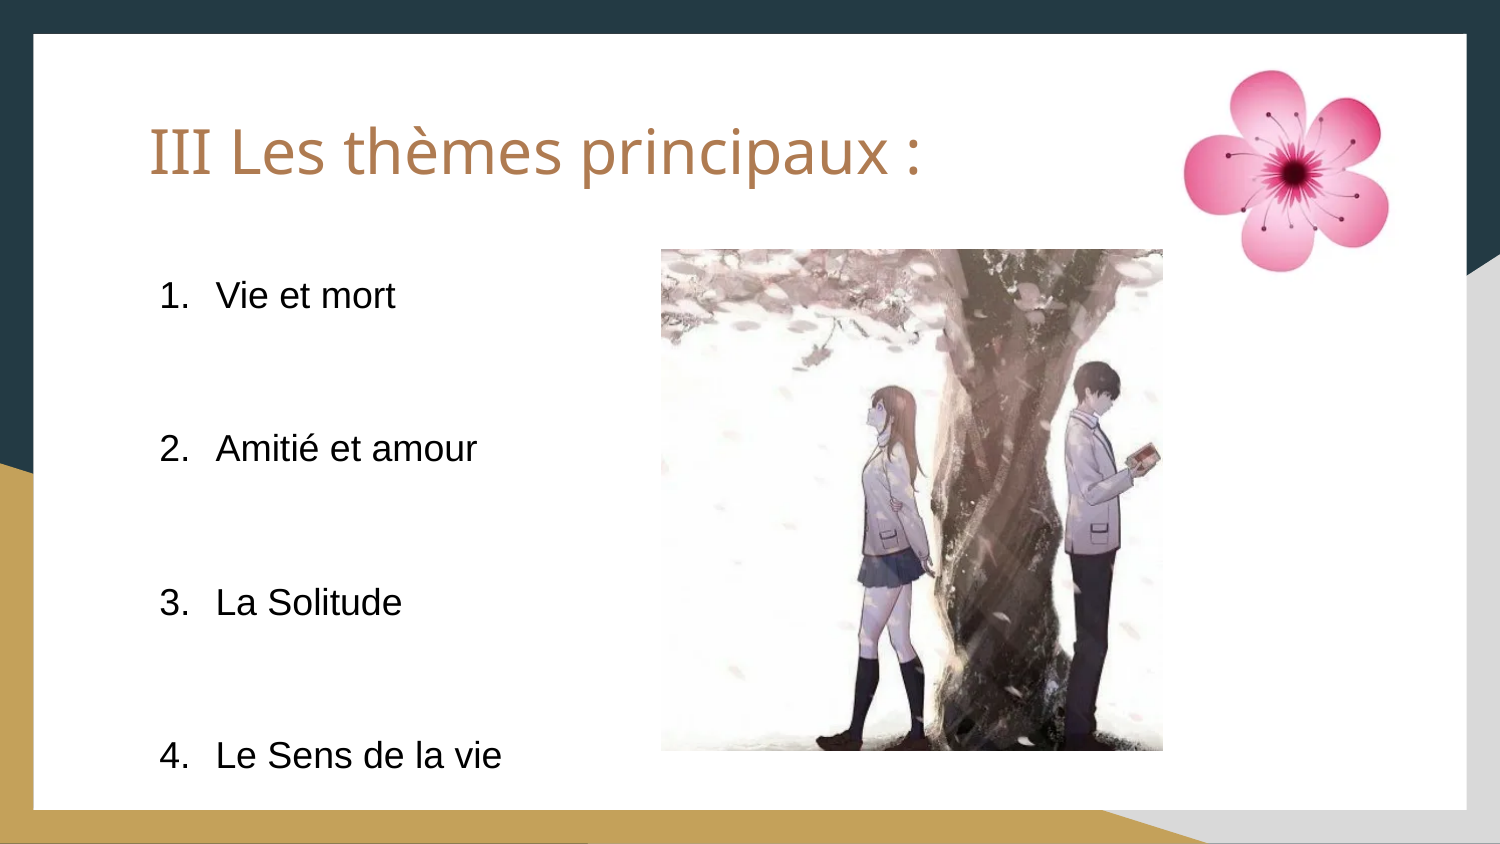

# III Les thèmes principaux :
Vie et mort
Amitié et amour
La Solitude
Le Sens de la vie